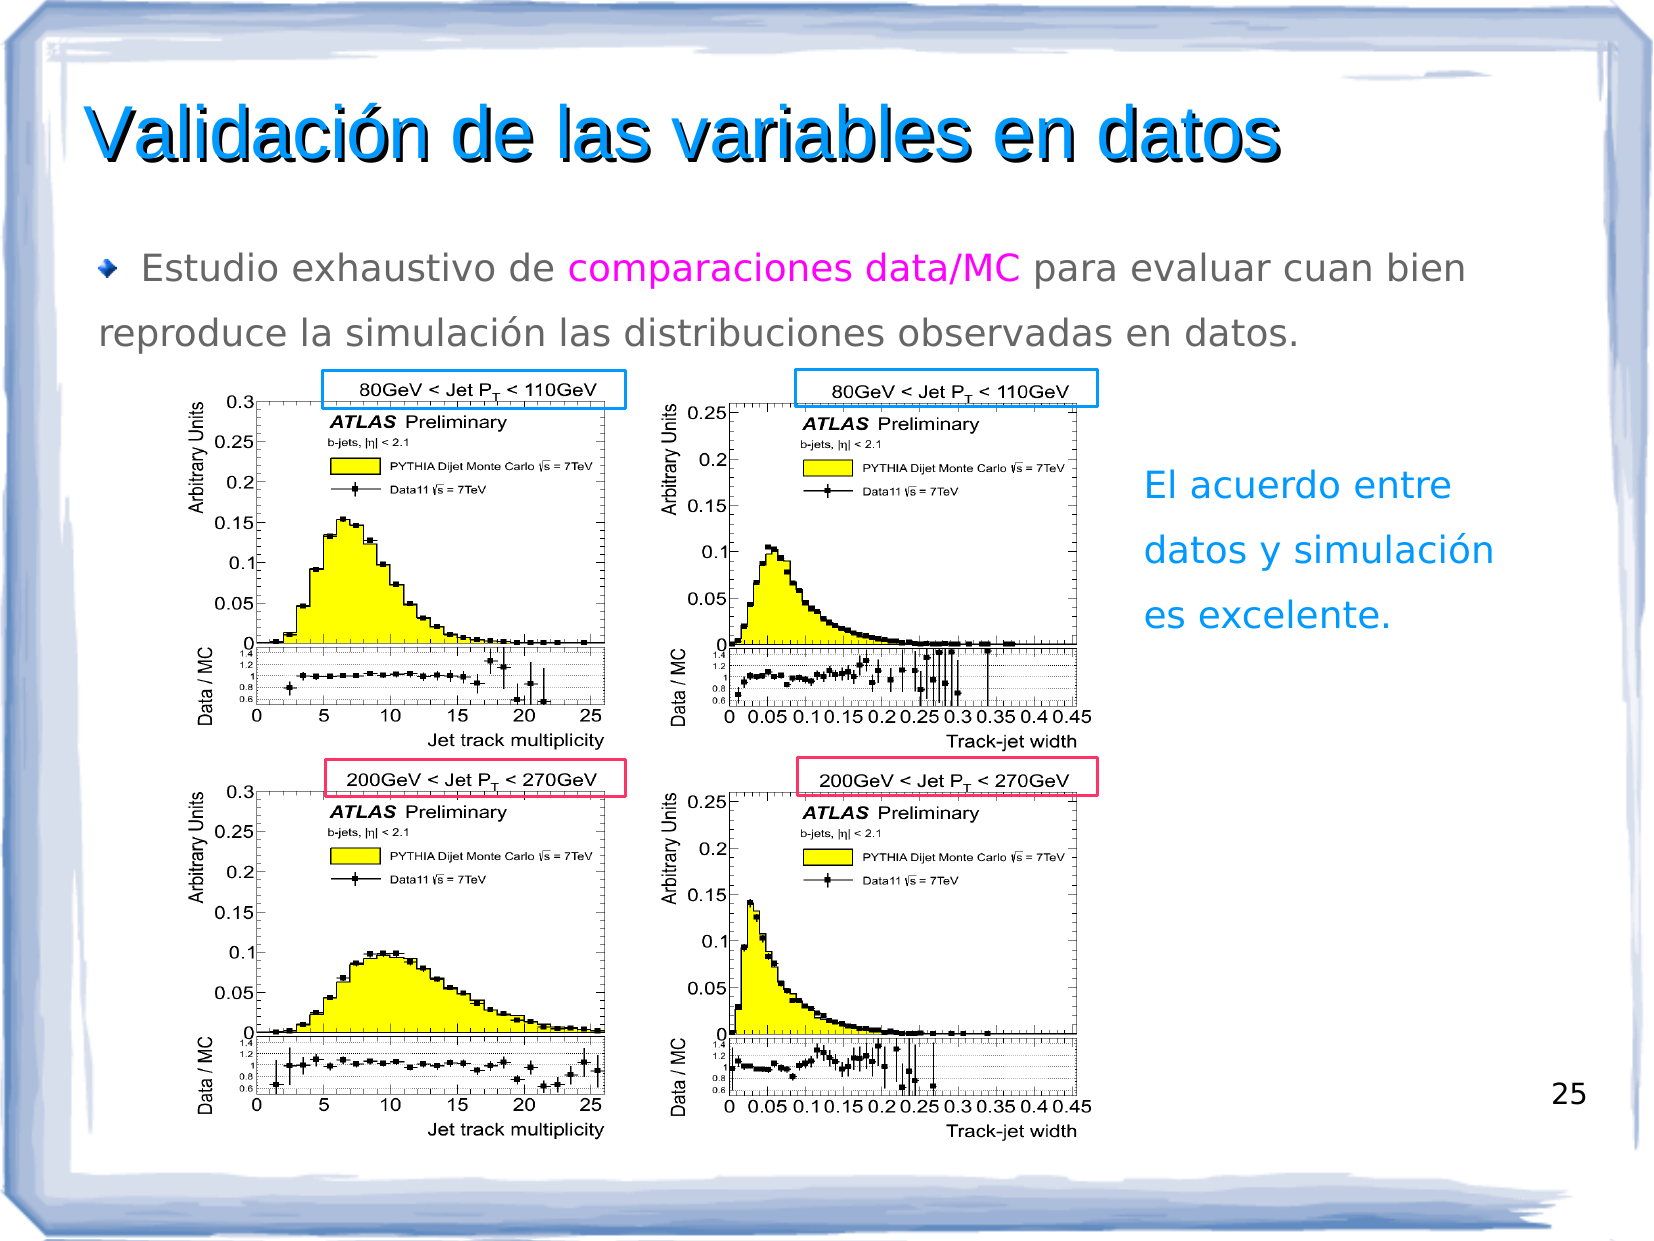

# Validación de las variables en datos
 Estudio exhaustivo de comparaciones data/MC para evaluar cuan bien reproduce la simulación las distribuciones observadas en datos.
El acuerdo entre datos y simulación es excelente.
25